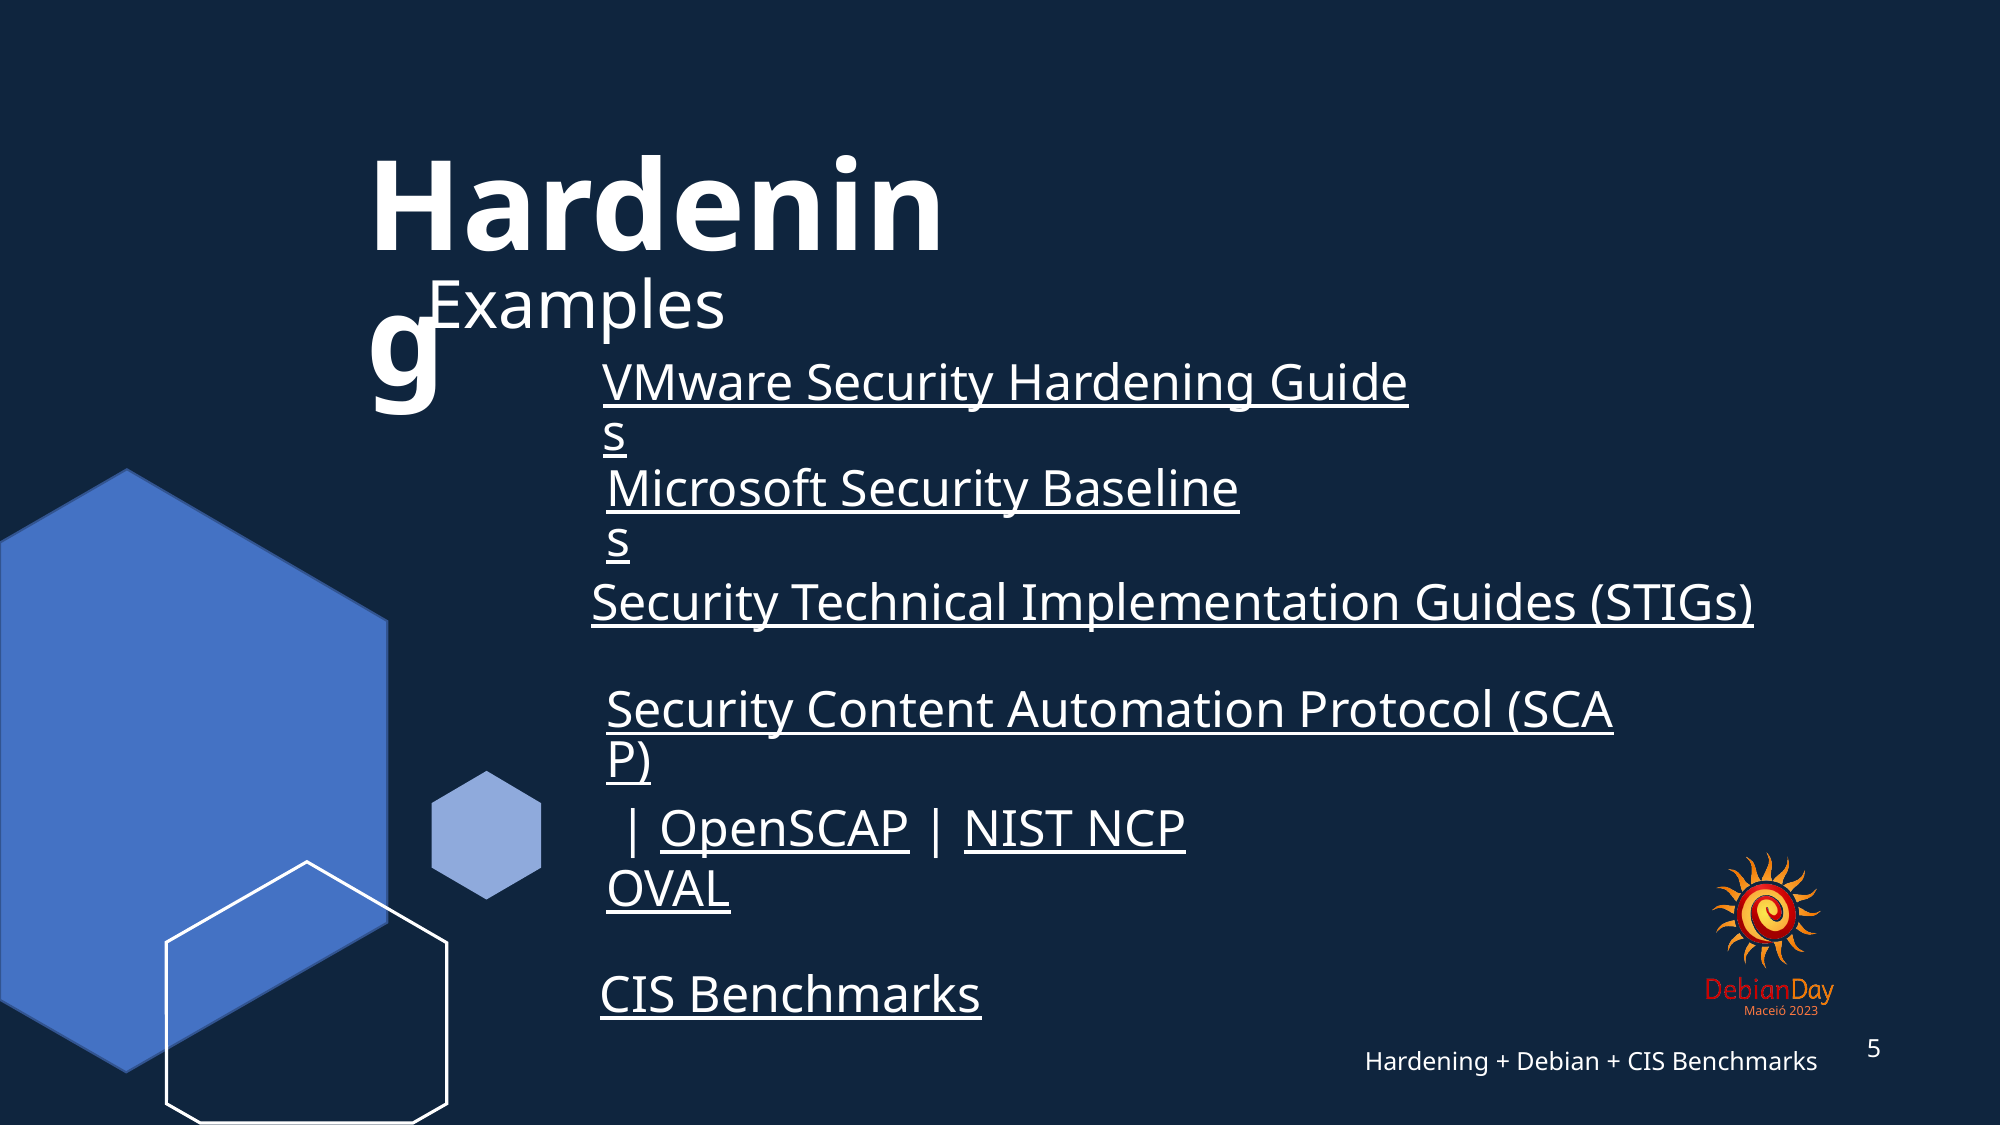

# Hardening
Examples
VMware Security Hardening Guides
Microsoft Security Baselines
Security Technical Implementation Guides (STIGs)
Security Content Automation Protocol (SCAP) | OpenSCAP | NIST NCP
Maceió 2023
OVAL
CIS Benchmarks
Hardening + Debian + CIS Benchmarks